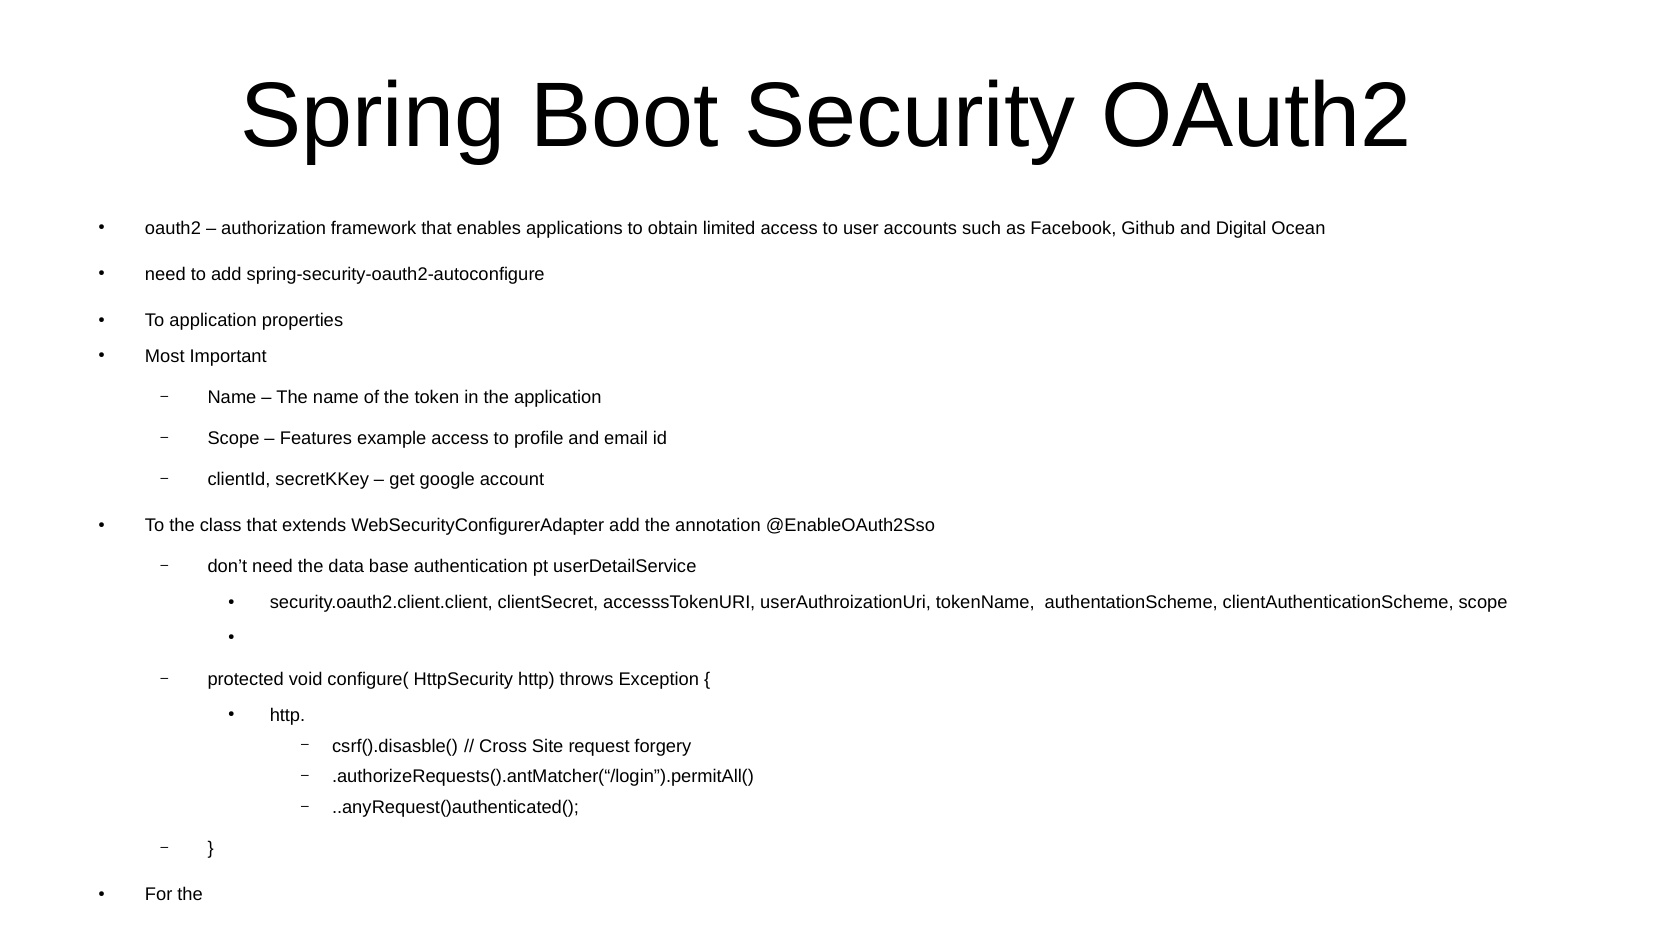

# Spring Boot Security OAuth2
oauth2 – authorization framework that enables applications to obtain limited access to user accounts such as Facebook, Github and Digital Ocean
need to add spring-security-oauth2-autoconfigure
To application properties
Most Important
Name – The name of the token in the application
Scope – Features example access to profile and email id
clientId, secretKKey – get google account
To the class that extends WebSecurityConfigurerAdapter add the annotation @EnableOAuth2Sso
don’t need the data base authentication pt userDetailService
security.oauth2.client.client, clientSecret, accesssTokenURI, userAuthroizationUri, tokenName, authentationScheme, clientAuthenticationScheme, scope
protected void configure( HttpSecurity http) throws Exception {
http.
csrf().disasble()				// Cross Site request forgery
.authorizeRequests().antMatcher(“/login”).permitAll()
..anyRequest()authenticated();
}
For the